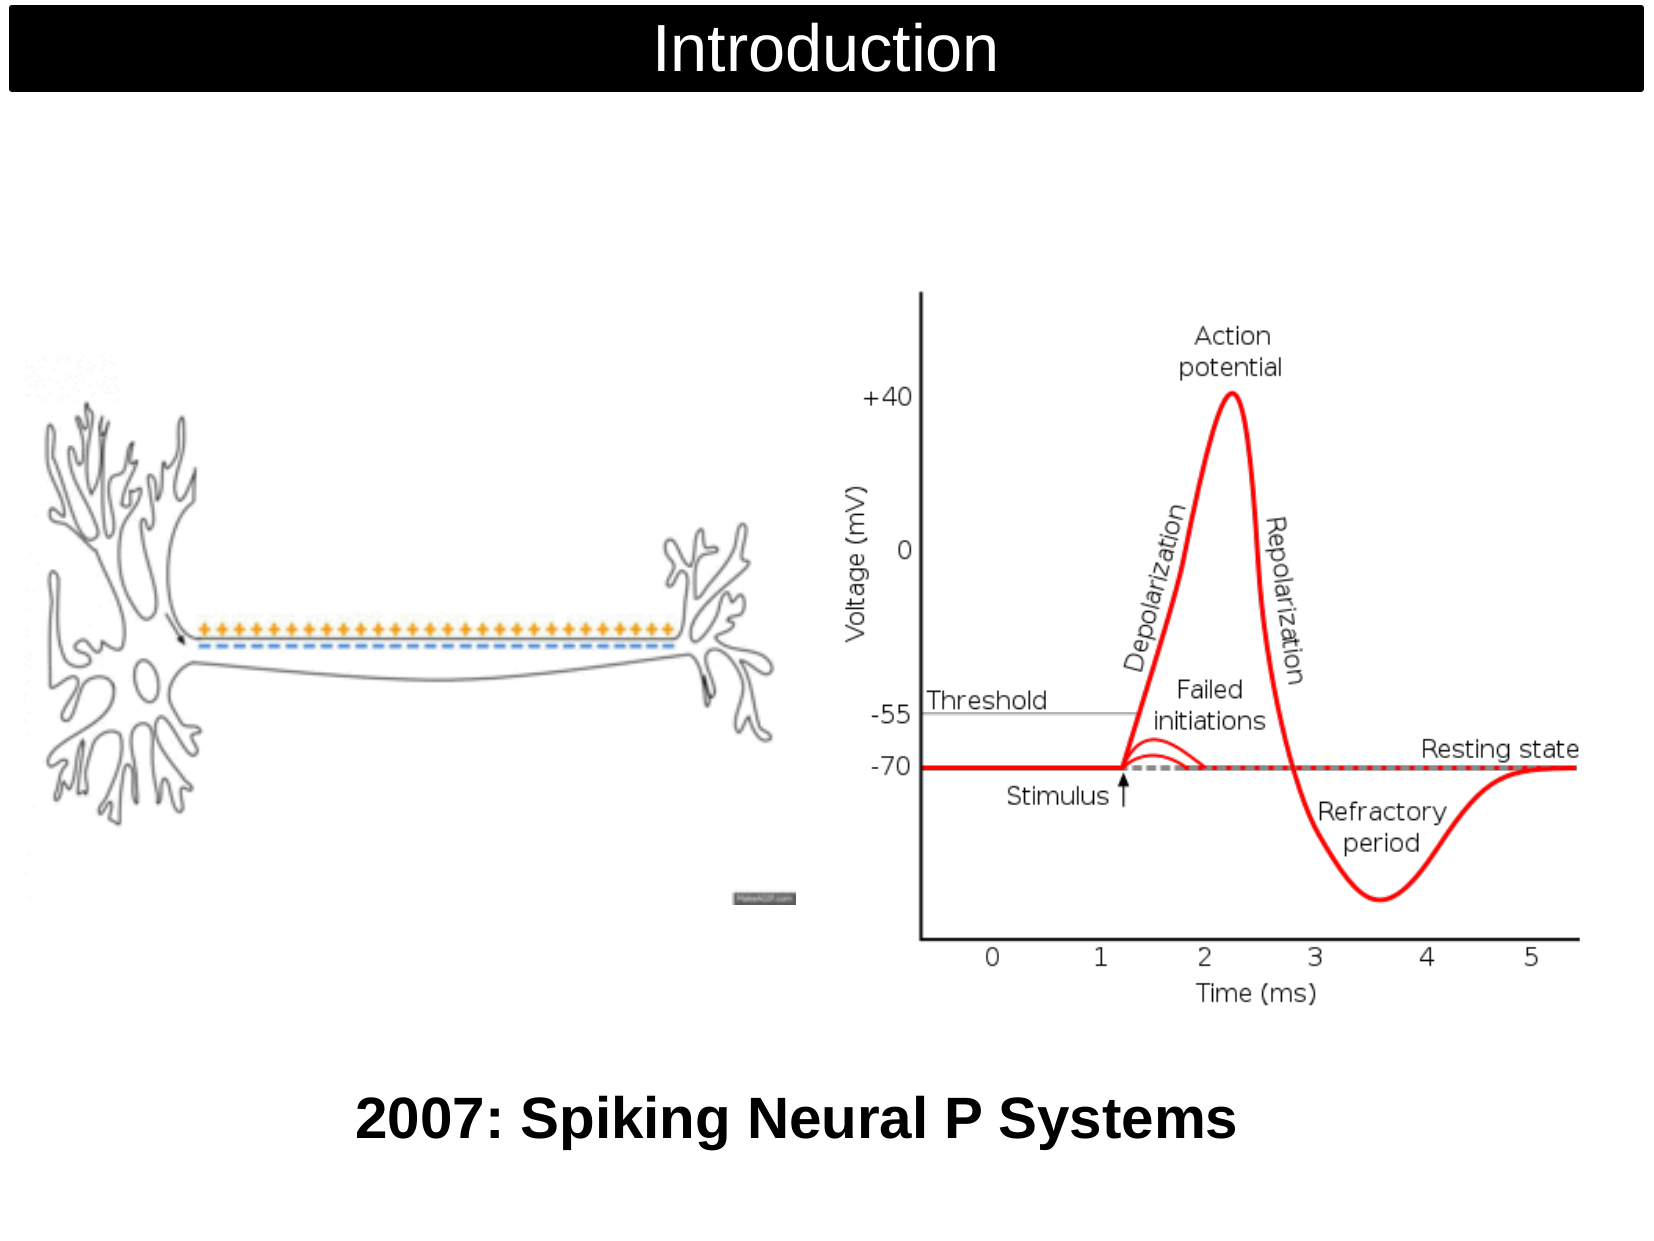

# Introduction
2007: Spiking Neural P Systems